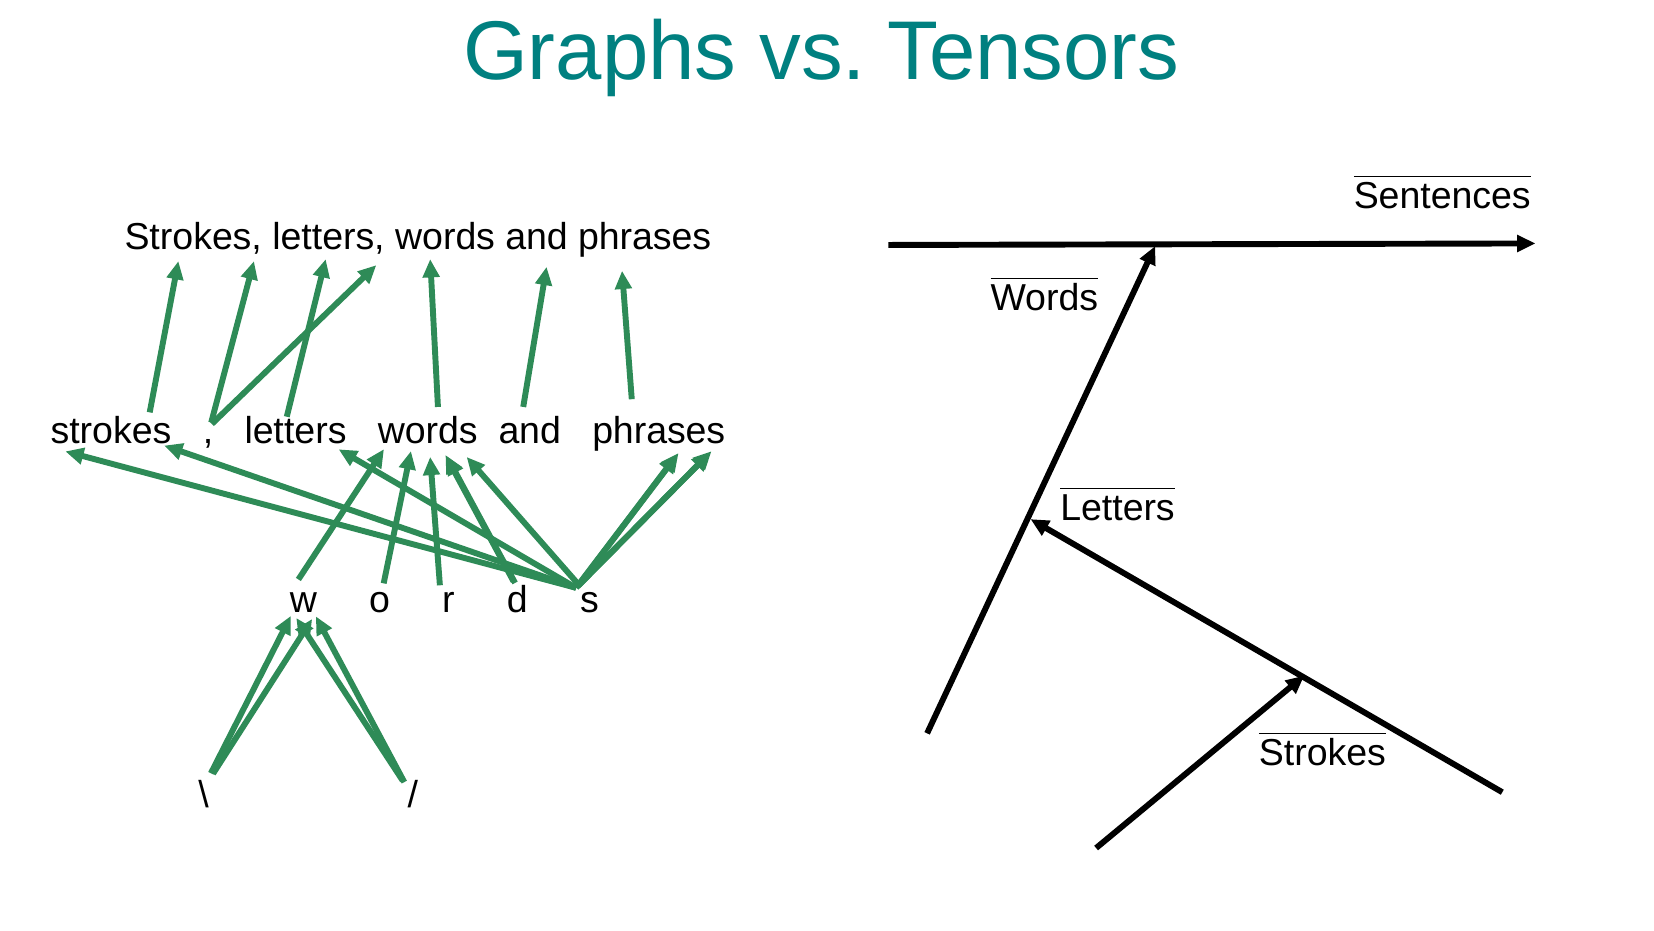

Graphs vs. Tensors
 Sentences
Strokes, letters, words and phrases
 Words
strokes , letters words and phrases
 Letters
w o r d s
 Strokes
\ /
Copyright © 2020 Anton Kolonin, Aigents®
17